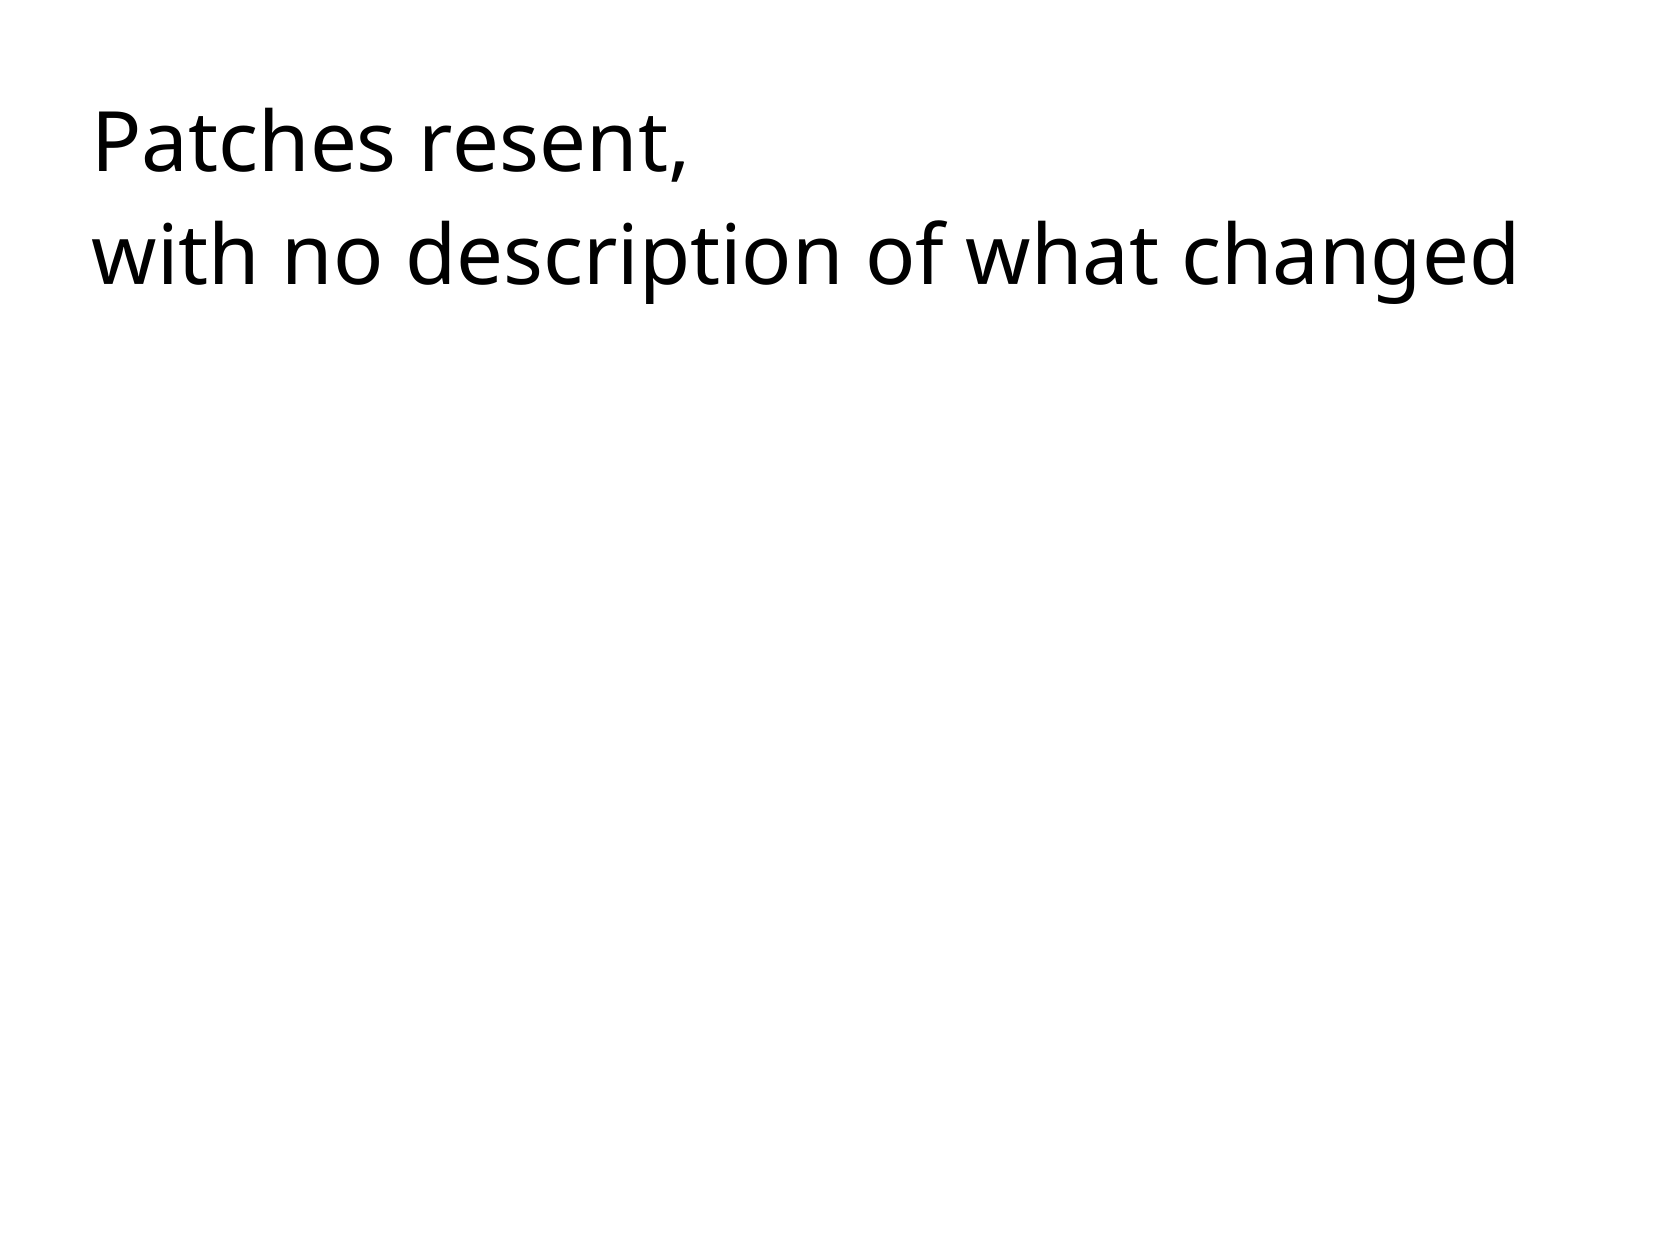

Patches resent,
with no description of what changed